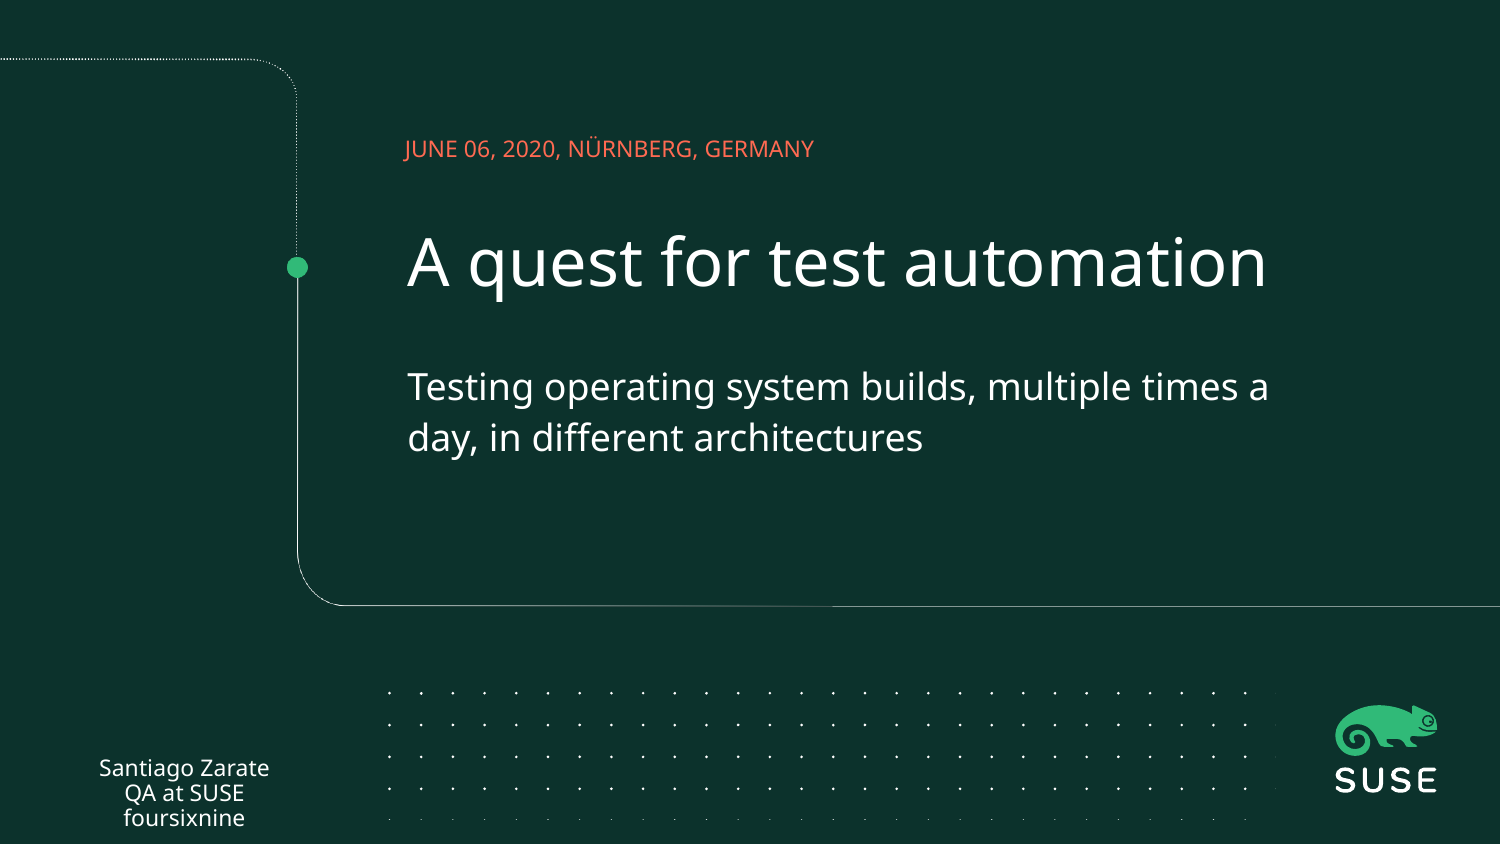

JUNE 06, 2020, NÜRNBERG, GERMANY
# A quest for test automation
Testing operating system builds, multiple times a day, in different architectures
Santiago Zarate
QA at SUSE
foursixnine